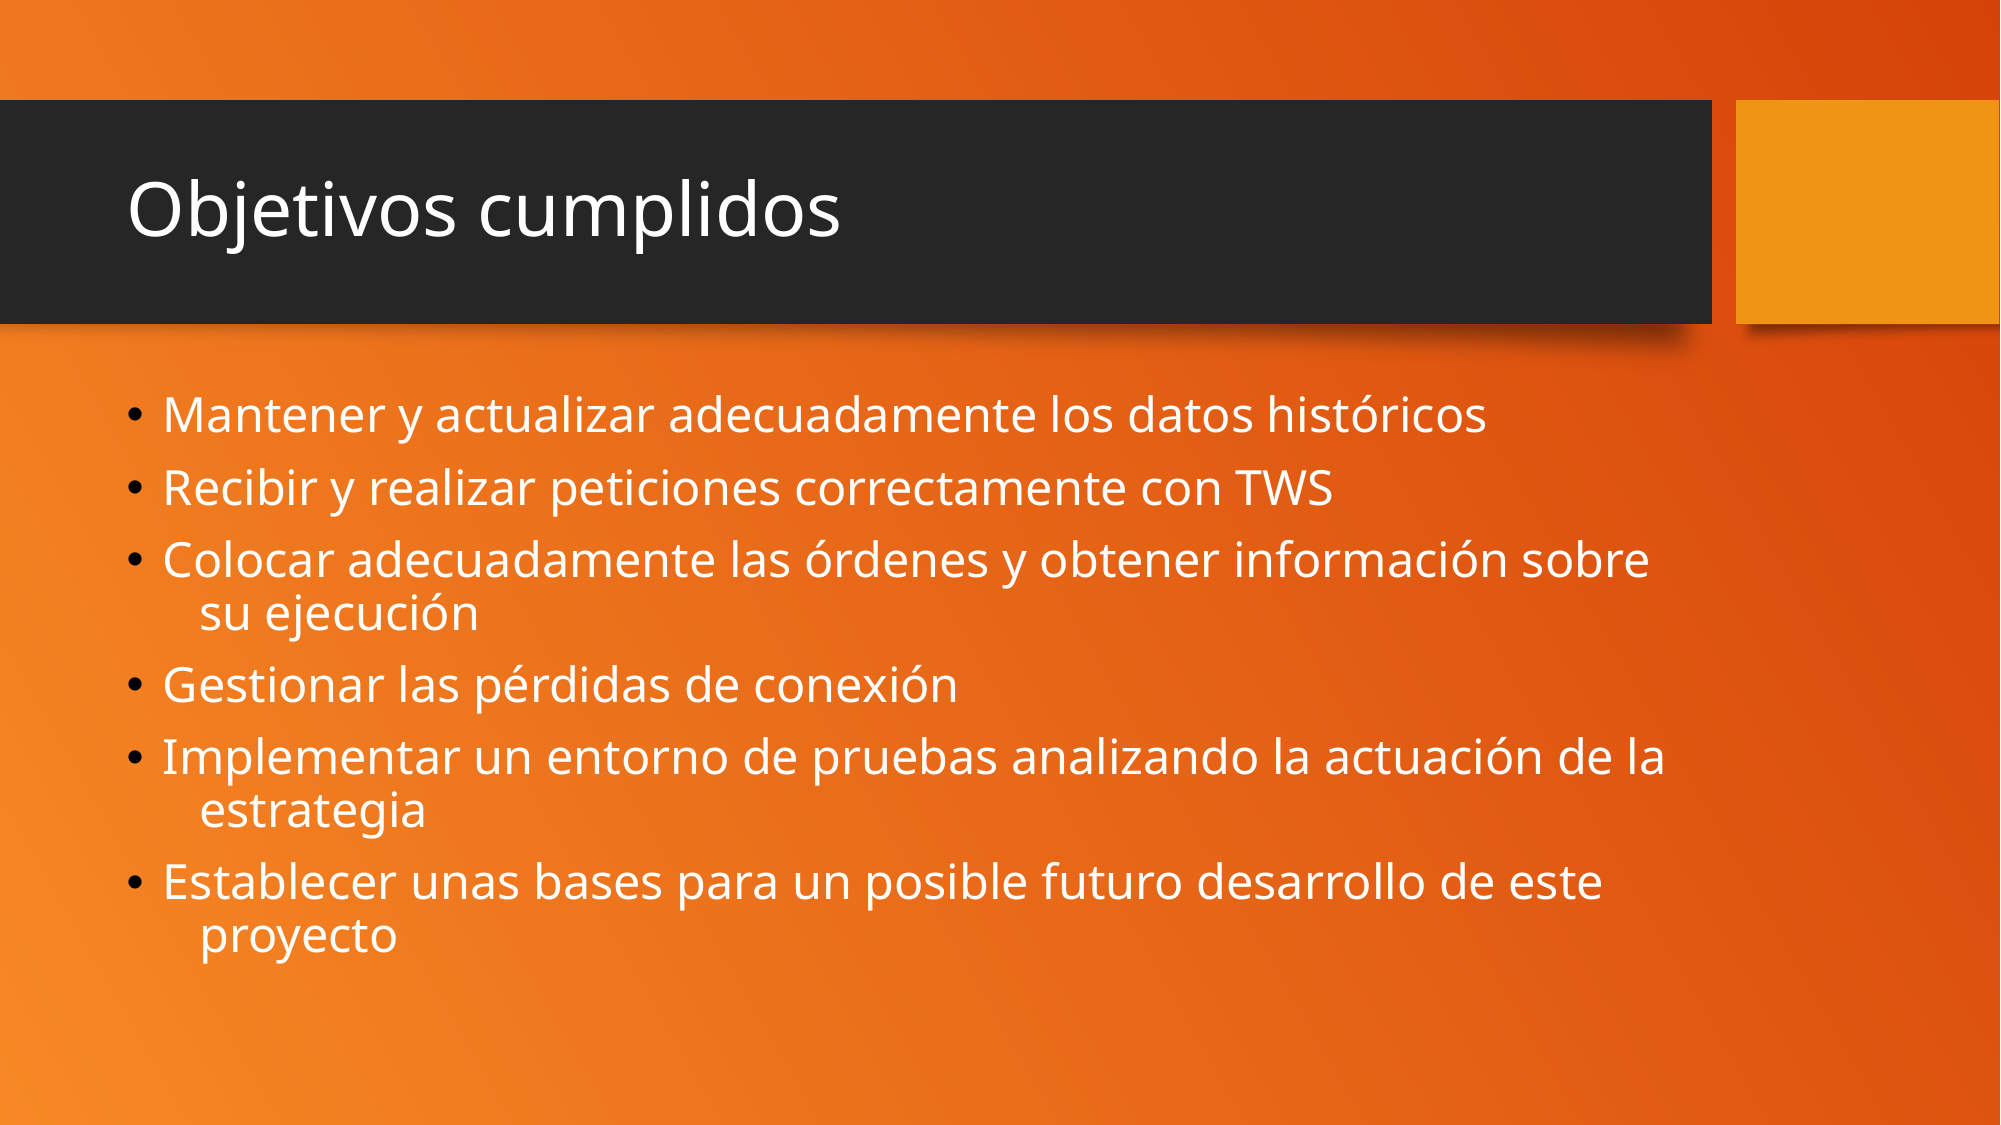

# Objetivos cumplidos
Mantener y actualizar adecuadamente los datos históricos
Recibir y realizar peticiones correctamente con TWS
Colocar adecuadamente las órdenes y obtener información sobre su ejecución
Gestionar las pérdidas de conexión
Implementar un entorno de pruebas analizando la actuación de la estrategia
Establecer unas bases para un posible futuro desarrollo de este proyecto